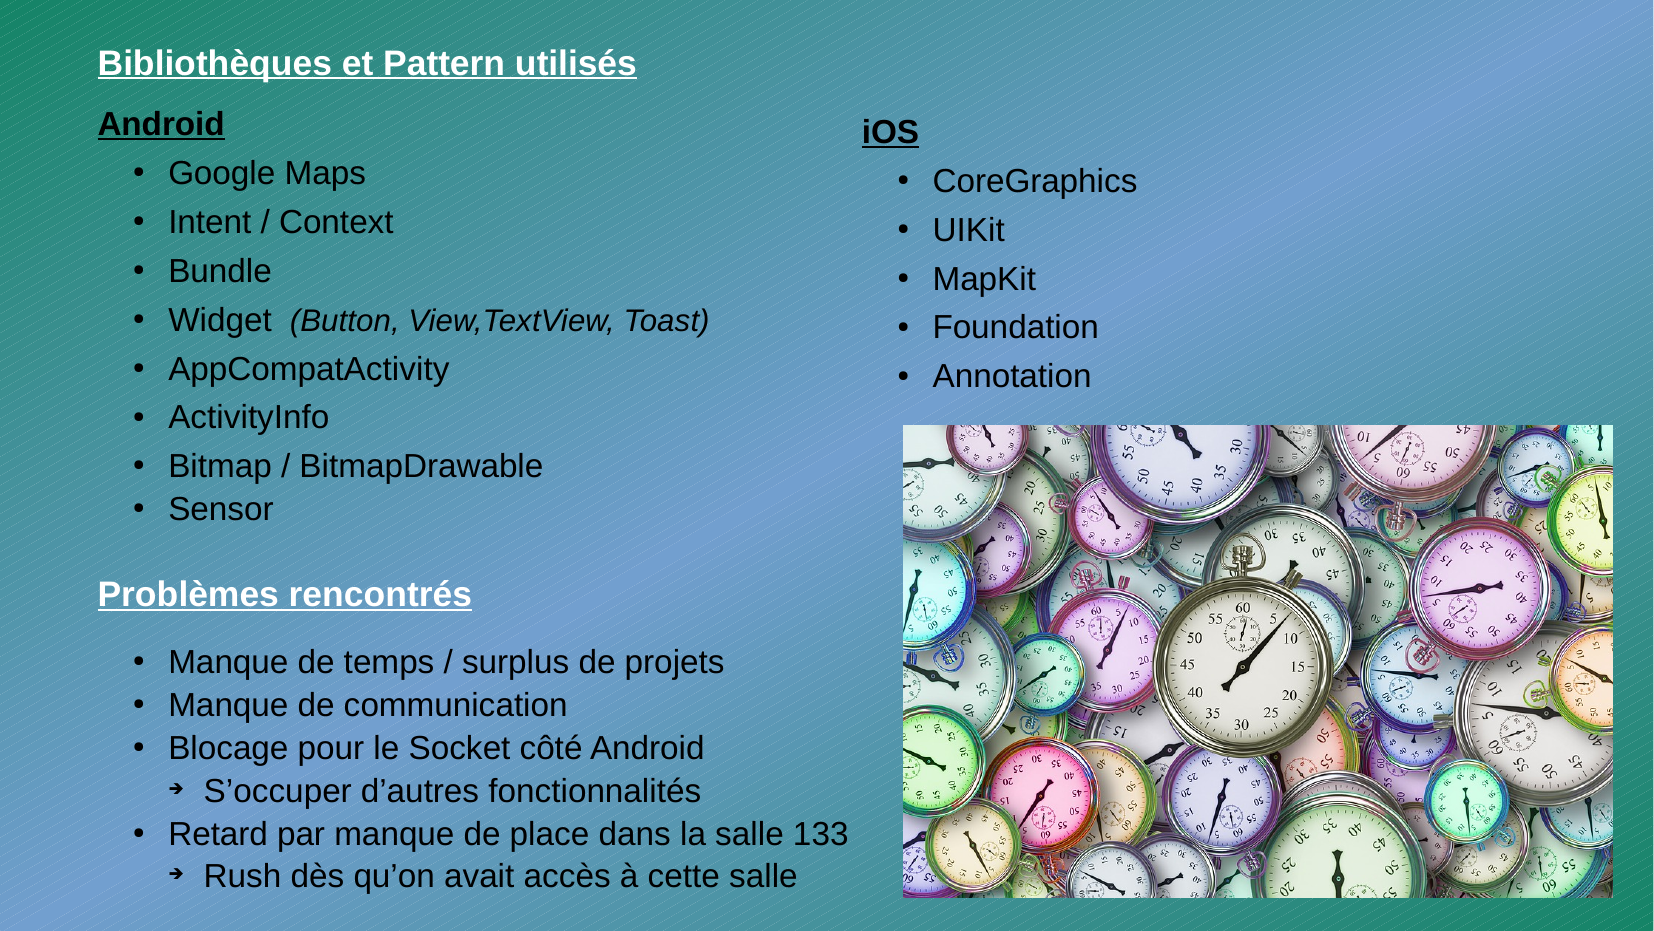

Bibliothèques et Pattern utilisés
Android
Google Maps
Intent / Context
Bundle
Widget (Button, View,TextView, Toast)
AppCompatActivity
ActivityInfo
Bitmap / BitmapDrawable
Sensor
iOS
CoreGraphics
UIKit
MapKit
Foundation
Annotation
Problèmes rencontrés
Manque de temps / surplus de projets
Manque de communication
Blocage pour le Socket côté Android
S’occuper d’autres fonctionnalités
Retard par manque de place dans la salle 133
Rush dès qu’on avait accès à cette salle